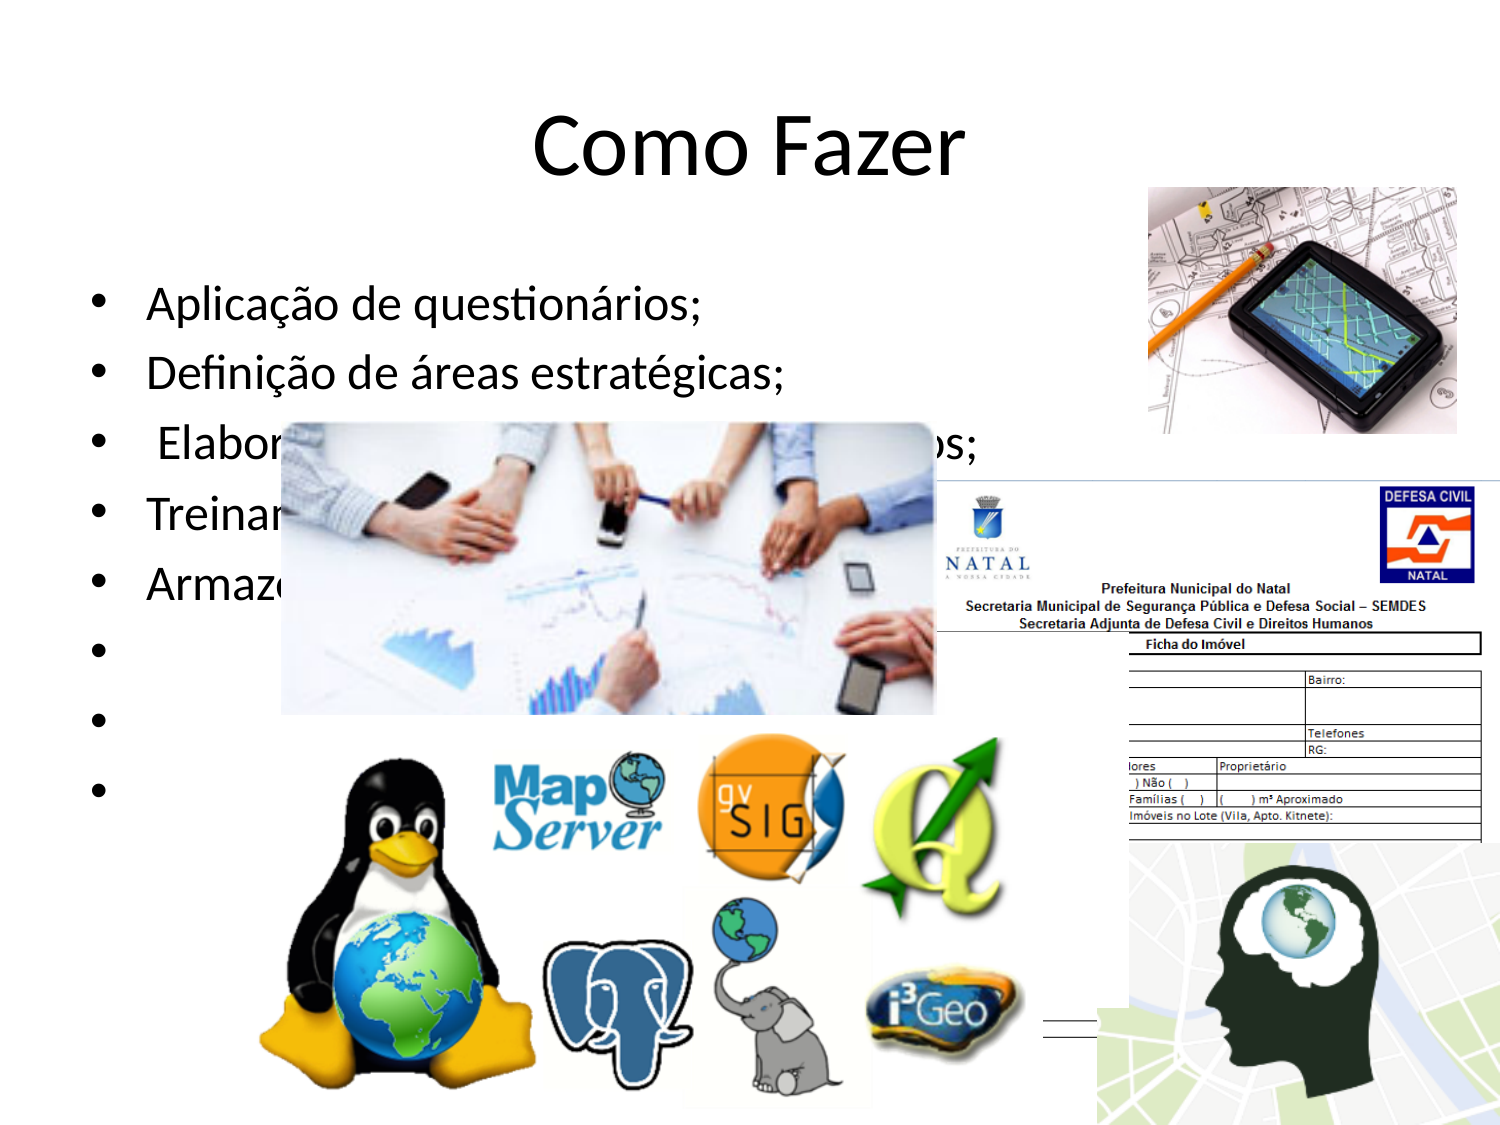

# Como Fazer
Aplicação de questionários;
Definição de áreas estratégicas;
 Elaboração de fichas de coleta de dados;
Treinamento do corpo técnico;
Armazenamento em bancos de dados;
 Treinamento em programas de geoprocessamento;
Definição do Sistema de Informação Geográfica Municipal;
Criar uma cultura de SIG na gestão municipal